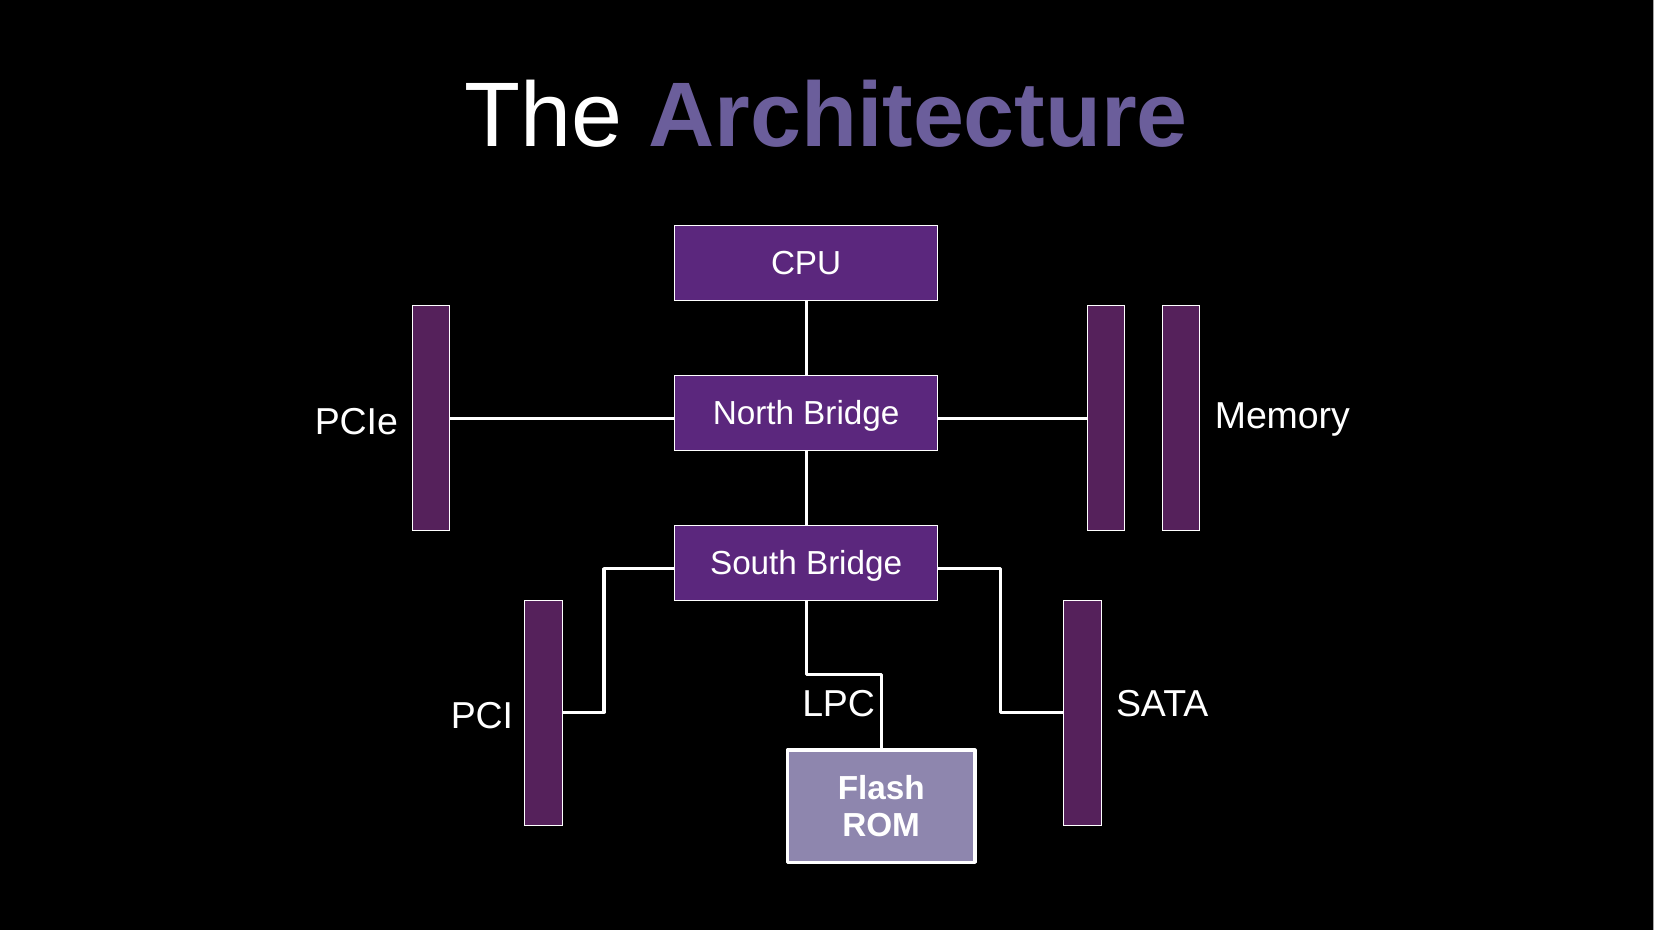

# The Architecture
CPU
Memory
North Bridge
PCIe
South Bridge
LPC
SATA
PCI
Flash ROM